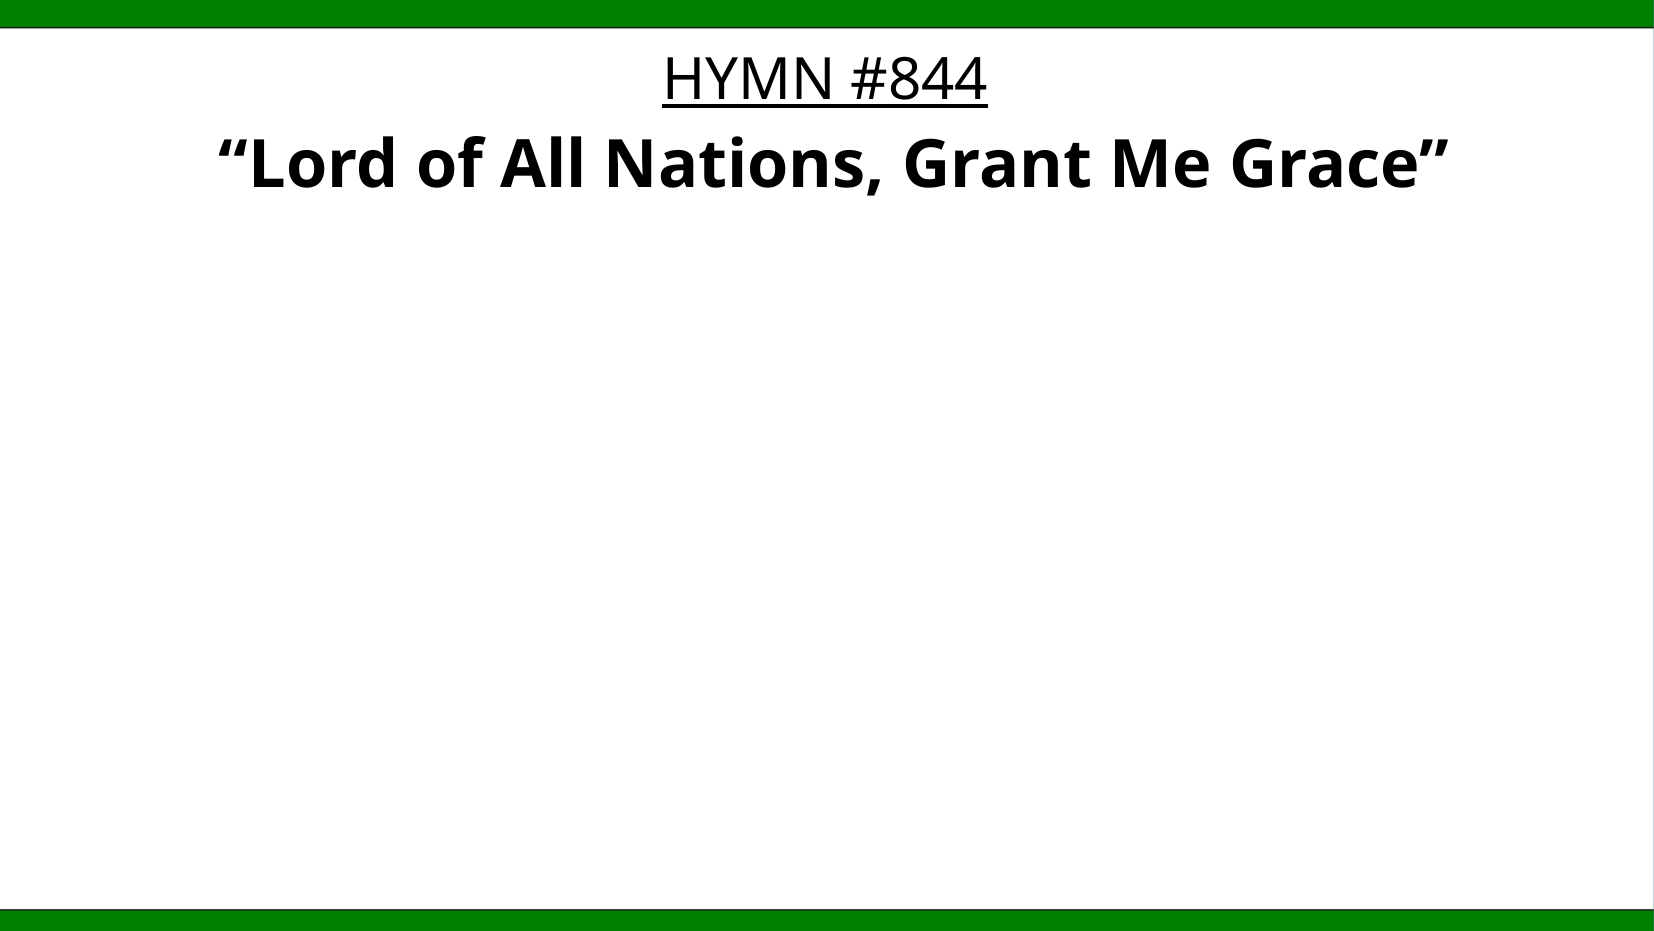

HYMN #844
“Lord of All Nations, Grant Me Grace”